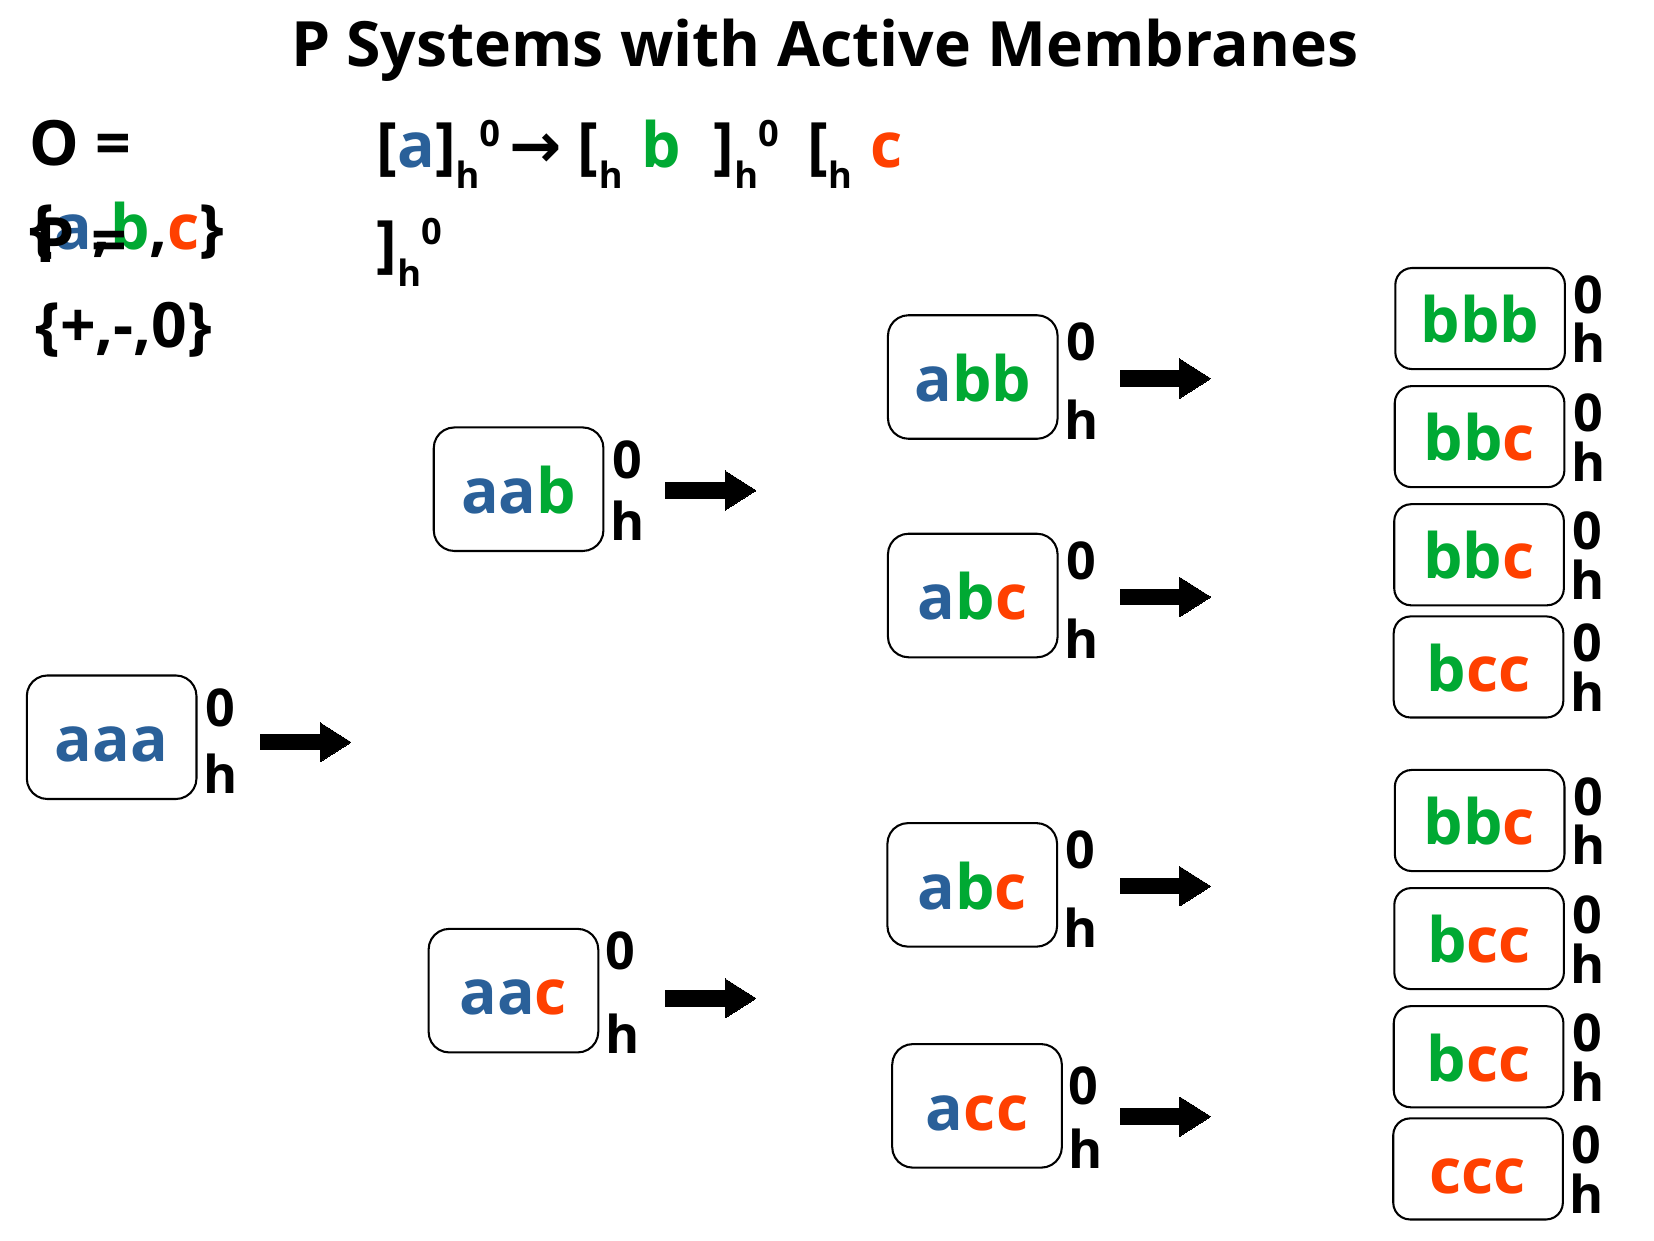

# P Systems with Active Membranes
O = {a,b,c}
 [a]h0 → [h b ]h0 [h c ]h0
P = {+,-,0}
0
bbb
0
h
abb
0
h
bbc
0
h
aab
h
0
bbc
0
abc
h
h
0
bcc
h
0
aaa
h
0
bbc
h
0
abc
0
h
bcc
0
h
aac
0
h
bcc
h
0
acc
0
h
ccc
h